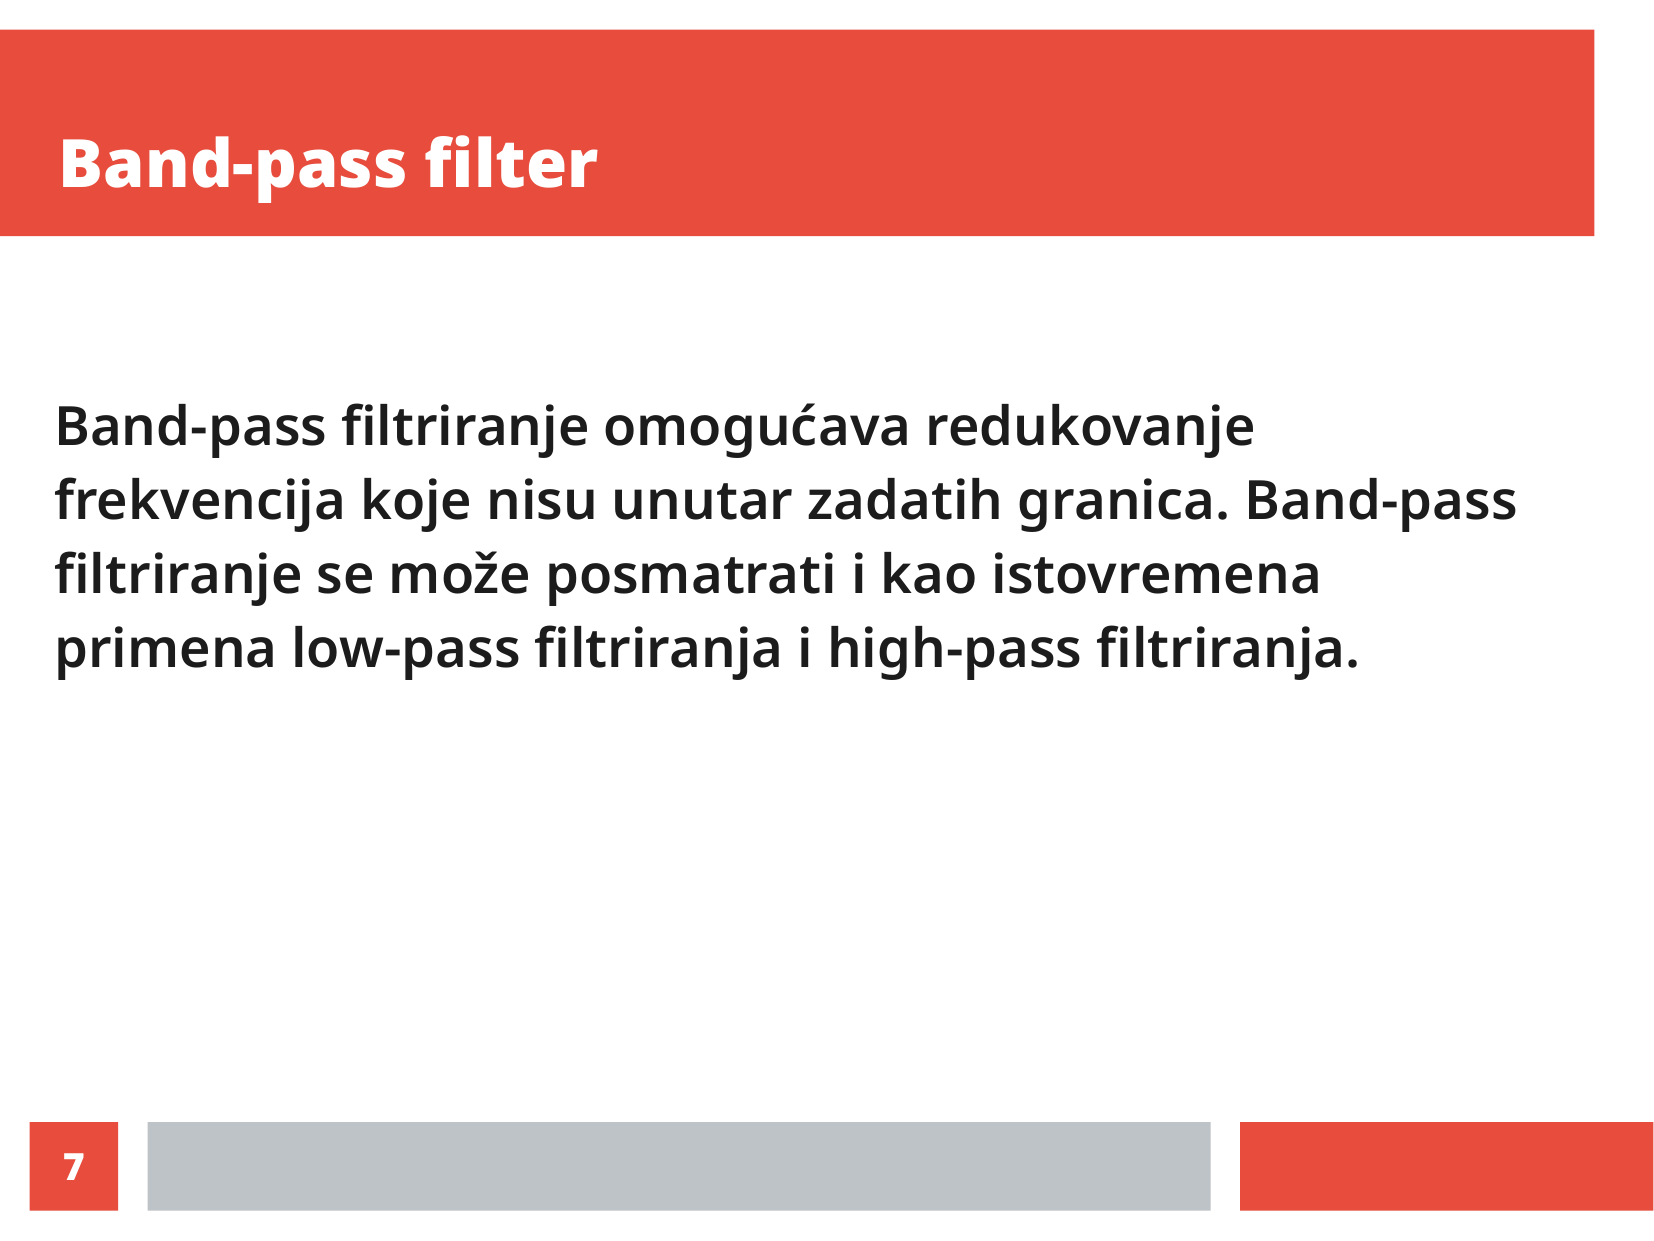

# Band-pass filter
Band-pass filtriranje omogućava redukovanje frekvencija koje nisu unutar zadatih granica. Band-pass filtriranje se može posmatrati i kao istovremena primena low-pass filtriranja i high-pass filtriranja.
7